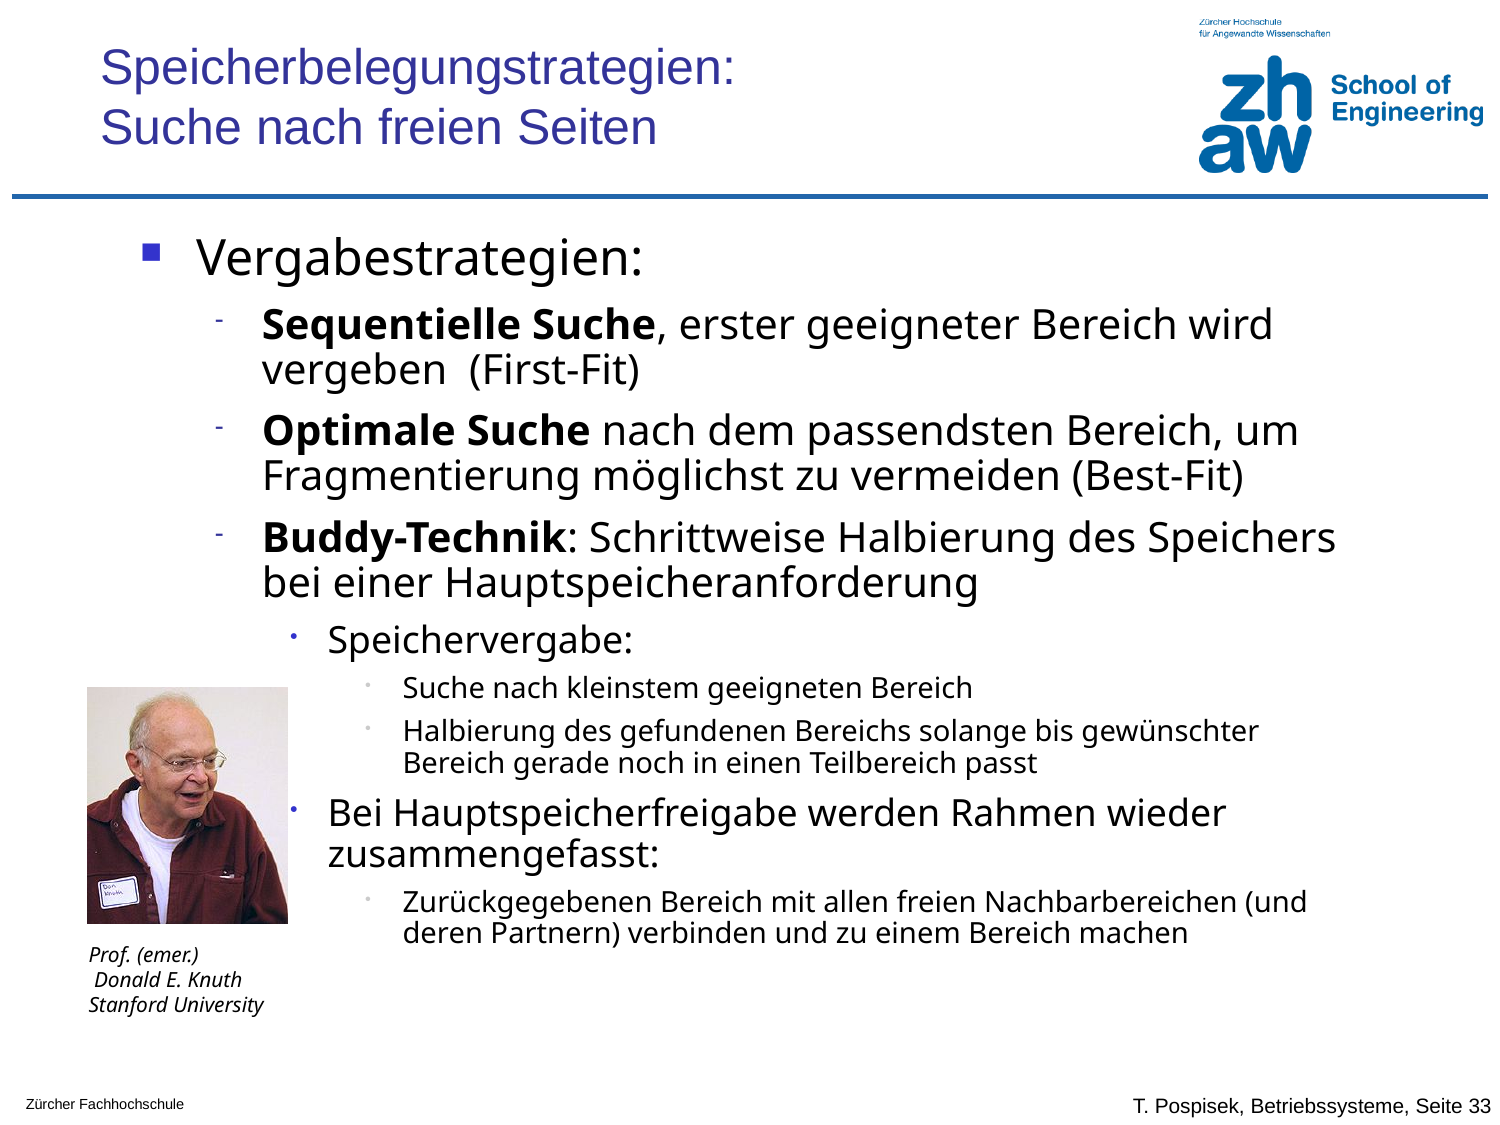

# Speicherbelegungstrategien: Suche nach freien Seiten
Vergabestrategien:
Sequentielle Suche, erster geeigneter Bereich wird vergeben (First-Fit)
Optimale Suche nach dem passendsten Bereich, um Fragmentierung möglichst zu vermeiden (Best-Fit)
Buddy-Technik: Schrittweise Halbierung des Speichers bei einer Hauptspeicheranforderung
Speichervergabe:
Suche nach kleinstem geeigneten Bereich
Halbierung des gefundenen Bereichs solange bis gewünschter Bereich gerade noch in einen Teilbereich passt
Bei Hauptspeicherfreigabe werden Rahmen wieder zusammengefasst:
Zurückgegebenen Bereich mit allen freien Nachbarbereichen (und deren Partnern) verbinden und zu einem Bereich machen
Prof. (emer.)
 Donald E. Knuth
Stanford University